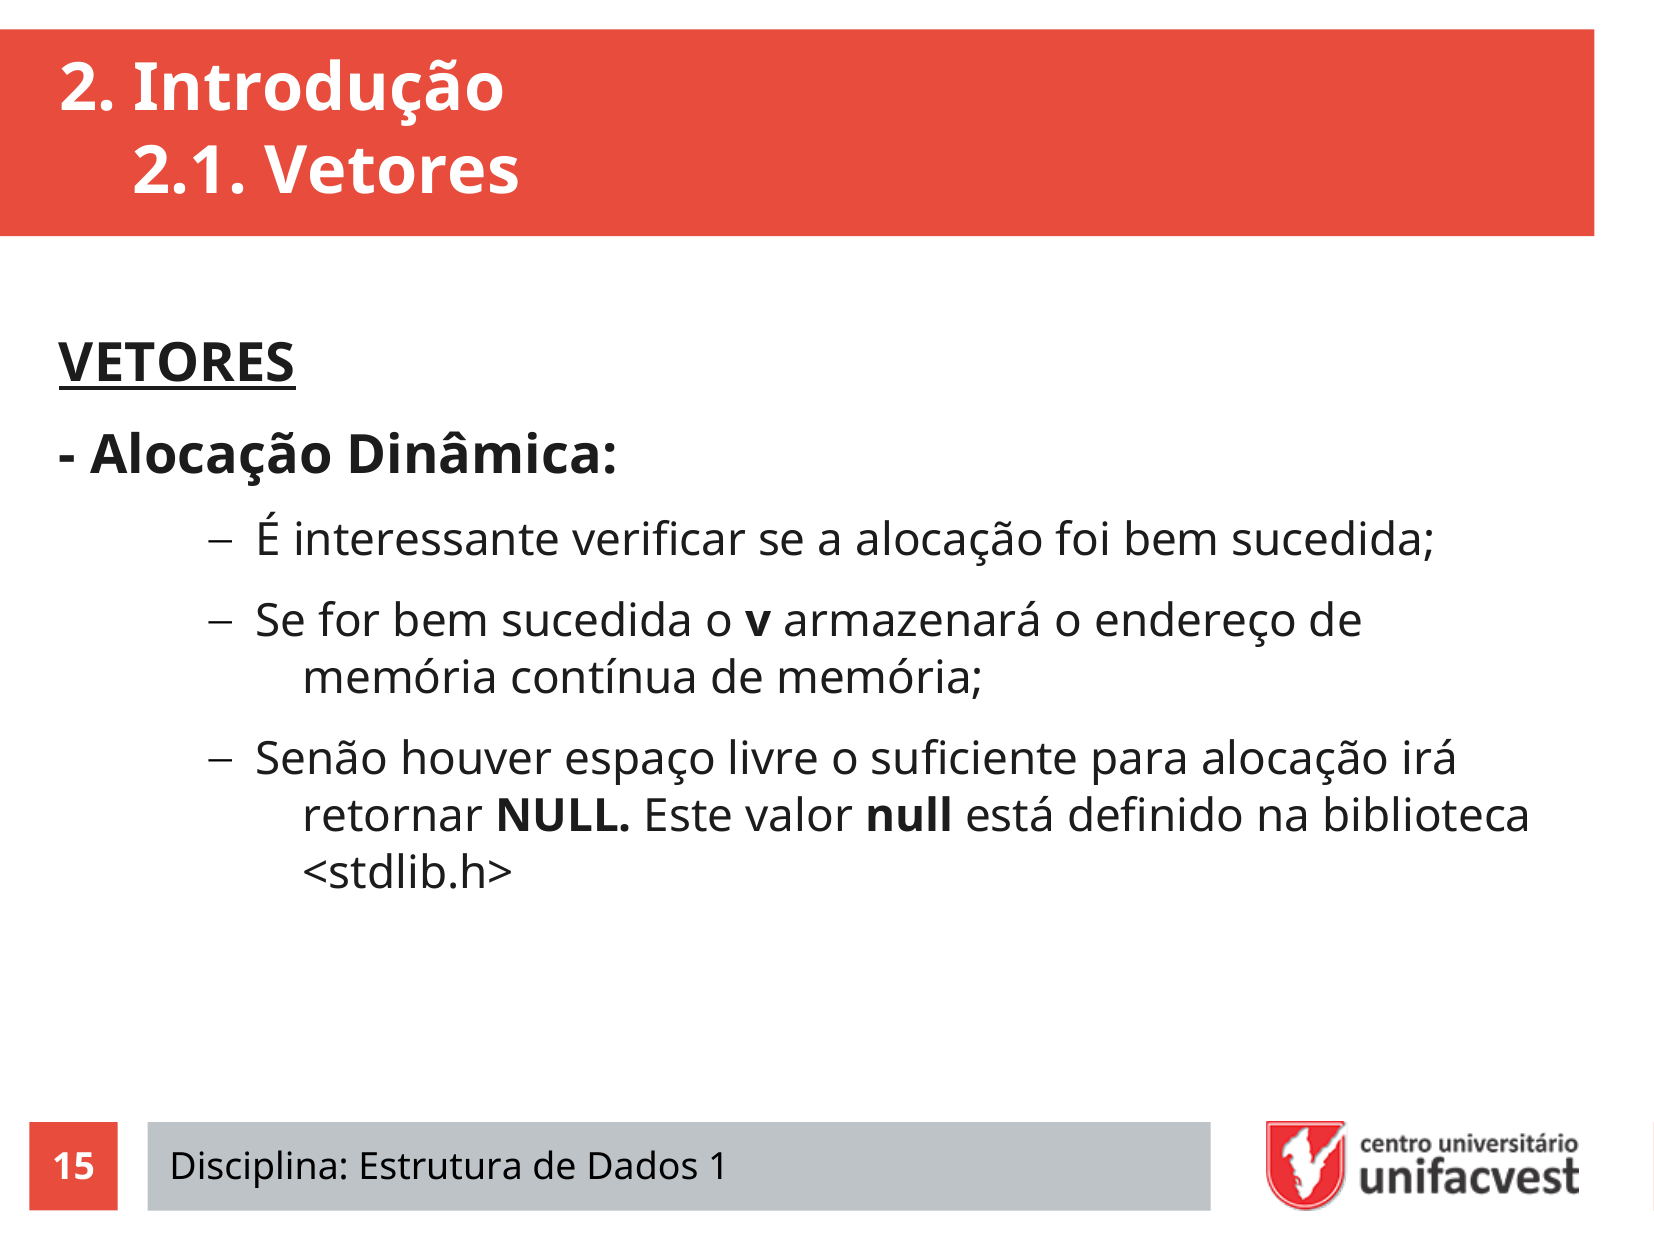

# 2. Introdução 2.1. Vetores
VETORES
- Alocação Dinâmica:
É interessante verificar se a alocação foi bem sucedida;
Se for bem sucedida o v armazenará o endereço de memória contínua de memória;
Senão houver espaço livre o suficiente para alocação irá retornar NULL. Este valor null está definido na biblioteca <stdlib.h>
15
Disciplina: Estrutura de Dados 1